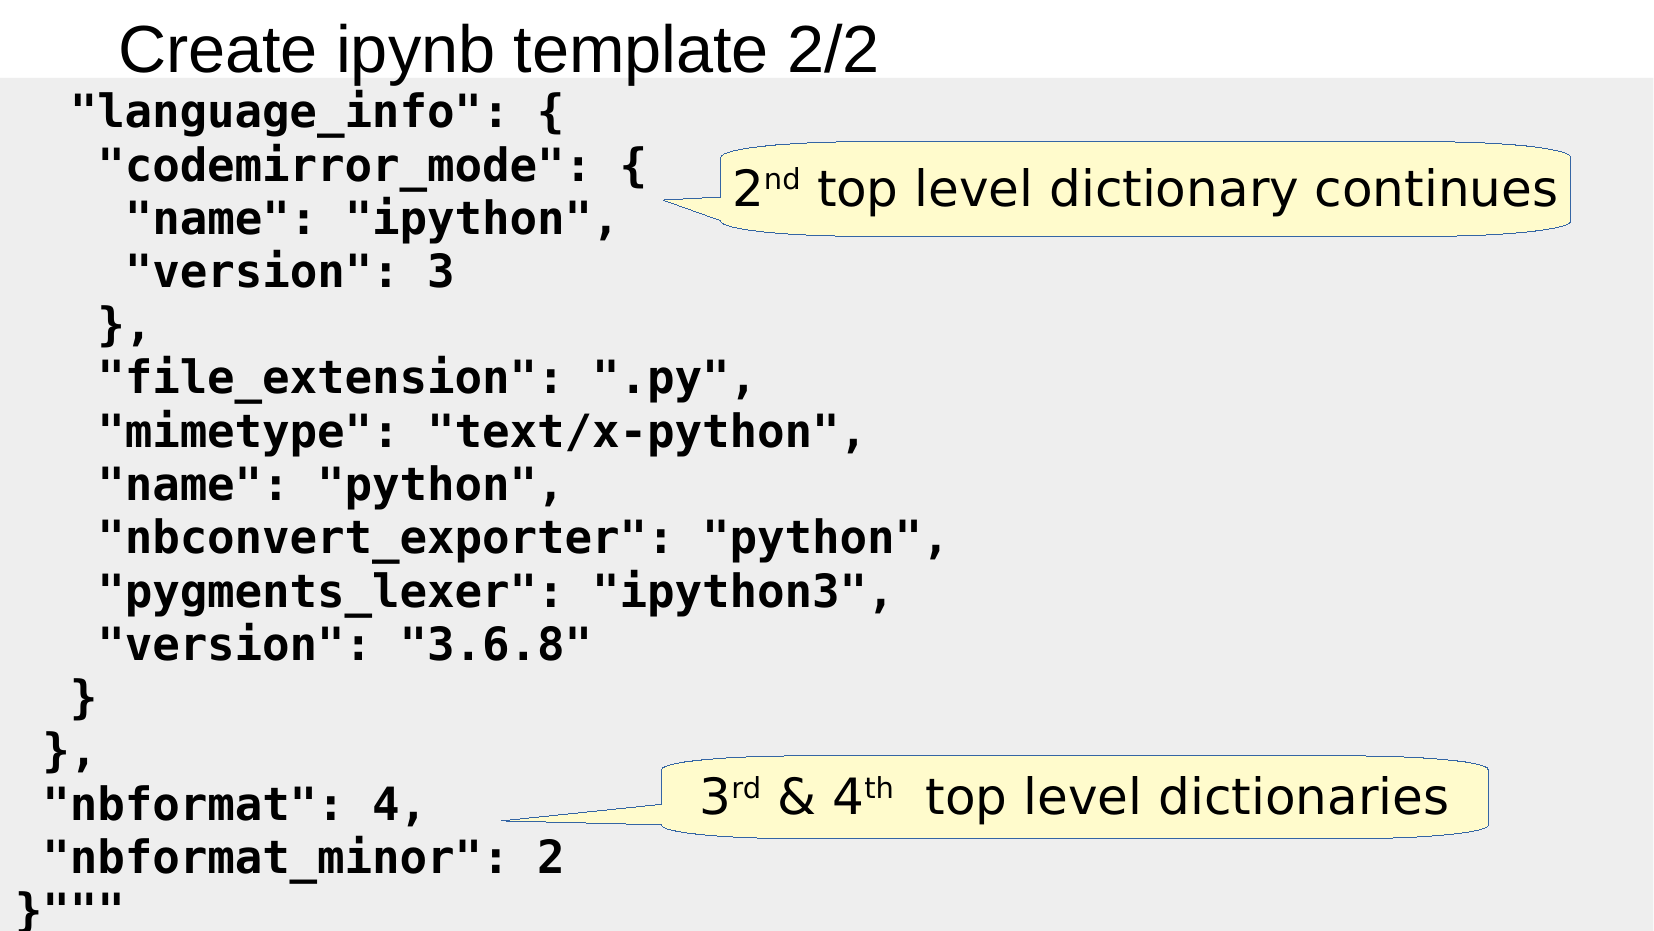

Create ipynb template 2/2
 "language_info": {
 "codemirror_mode": {
 "name": "ipython",
 "version": 3
 },
 "file_extension": ".py",
 "mimetype": "text/x-python",
 "name": "python",
 "nbconvert_exporter": "python",
 "pygments_lexer": "ipython3",
 "version": "3.6.8"
 }
 },
 "nbformat": 4,
 "nbformat_minor": 2
}"""
2nd top level dictionary continues
3rd & 4th top level dictionaries